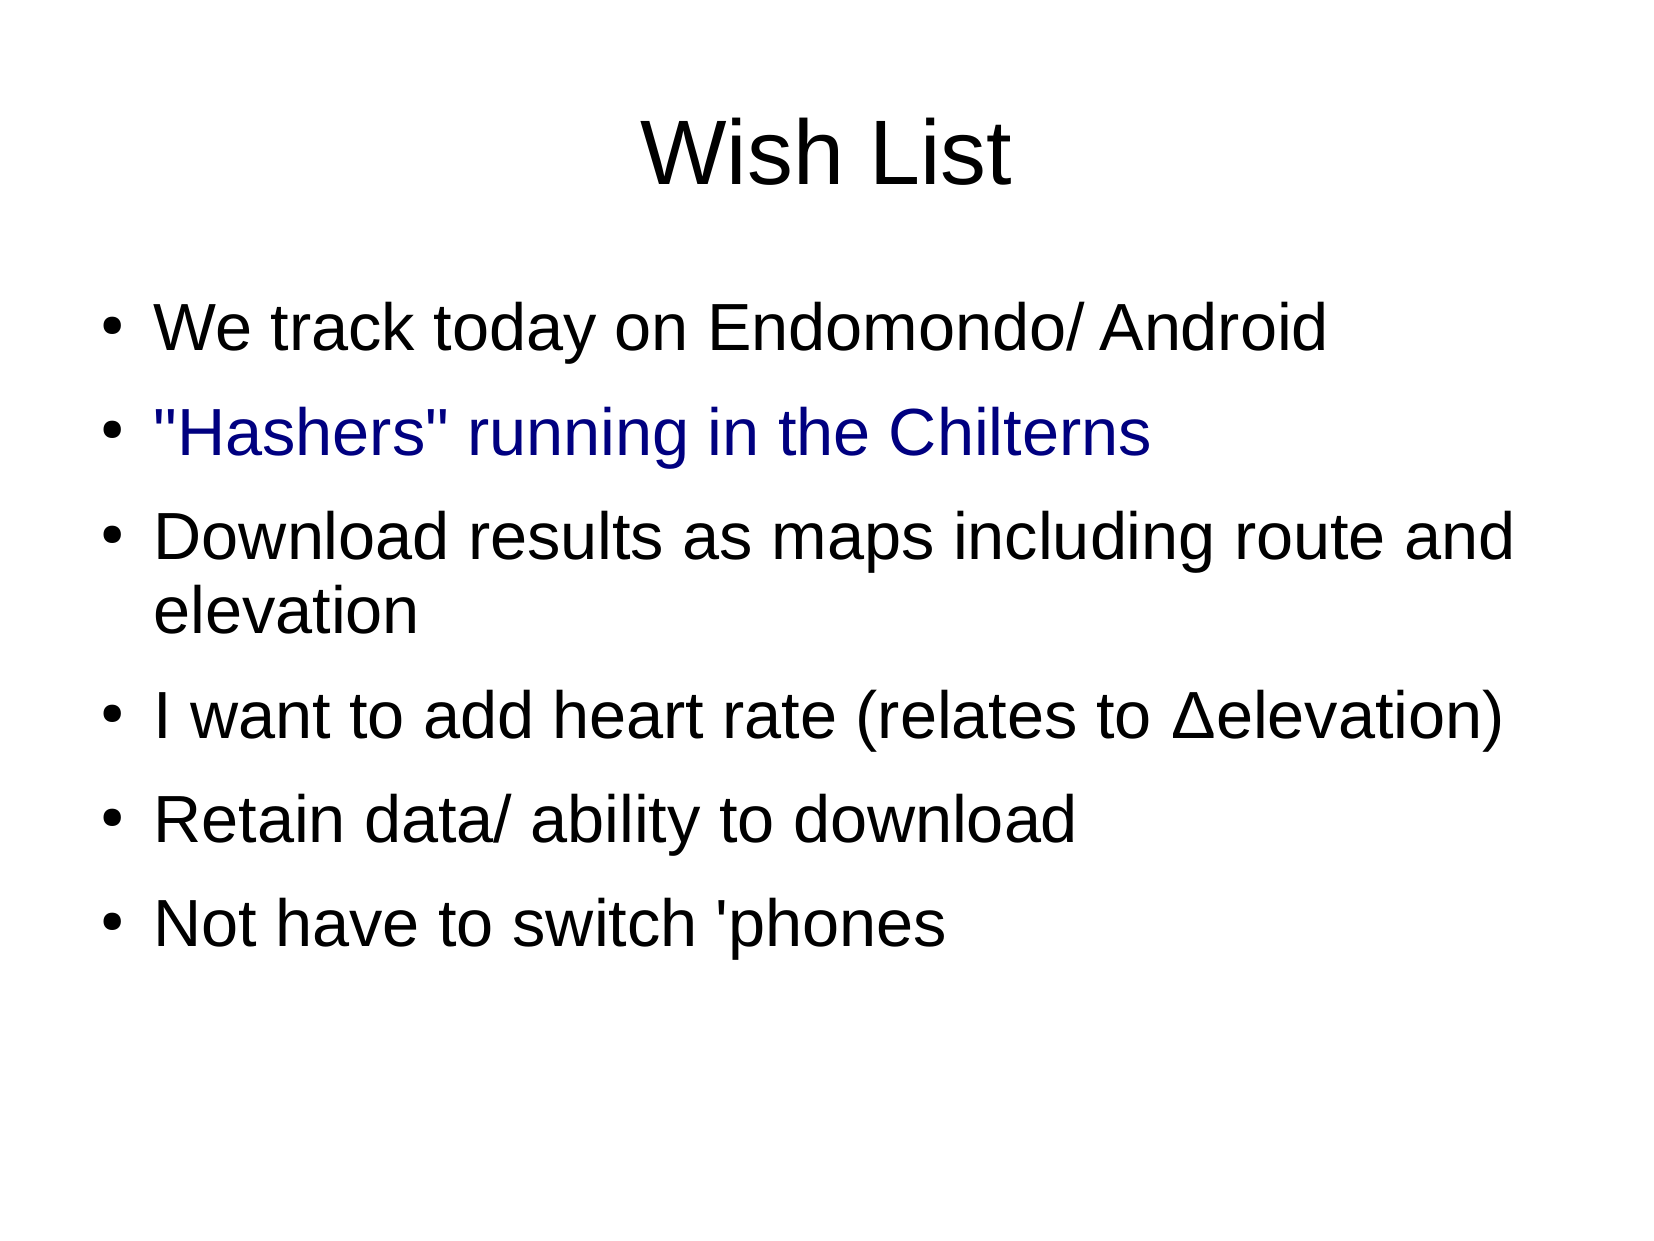

# Wish List
We track today on Endomondo/ Android
"Hashers" running in the Chilterns
Download results as maps including route and elevation
I want to add heart rate (relates to Δelevation)
Retain data/ ability to download
Not have to switch 'phones